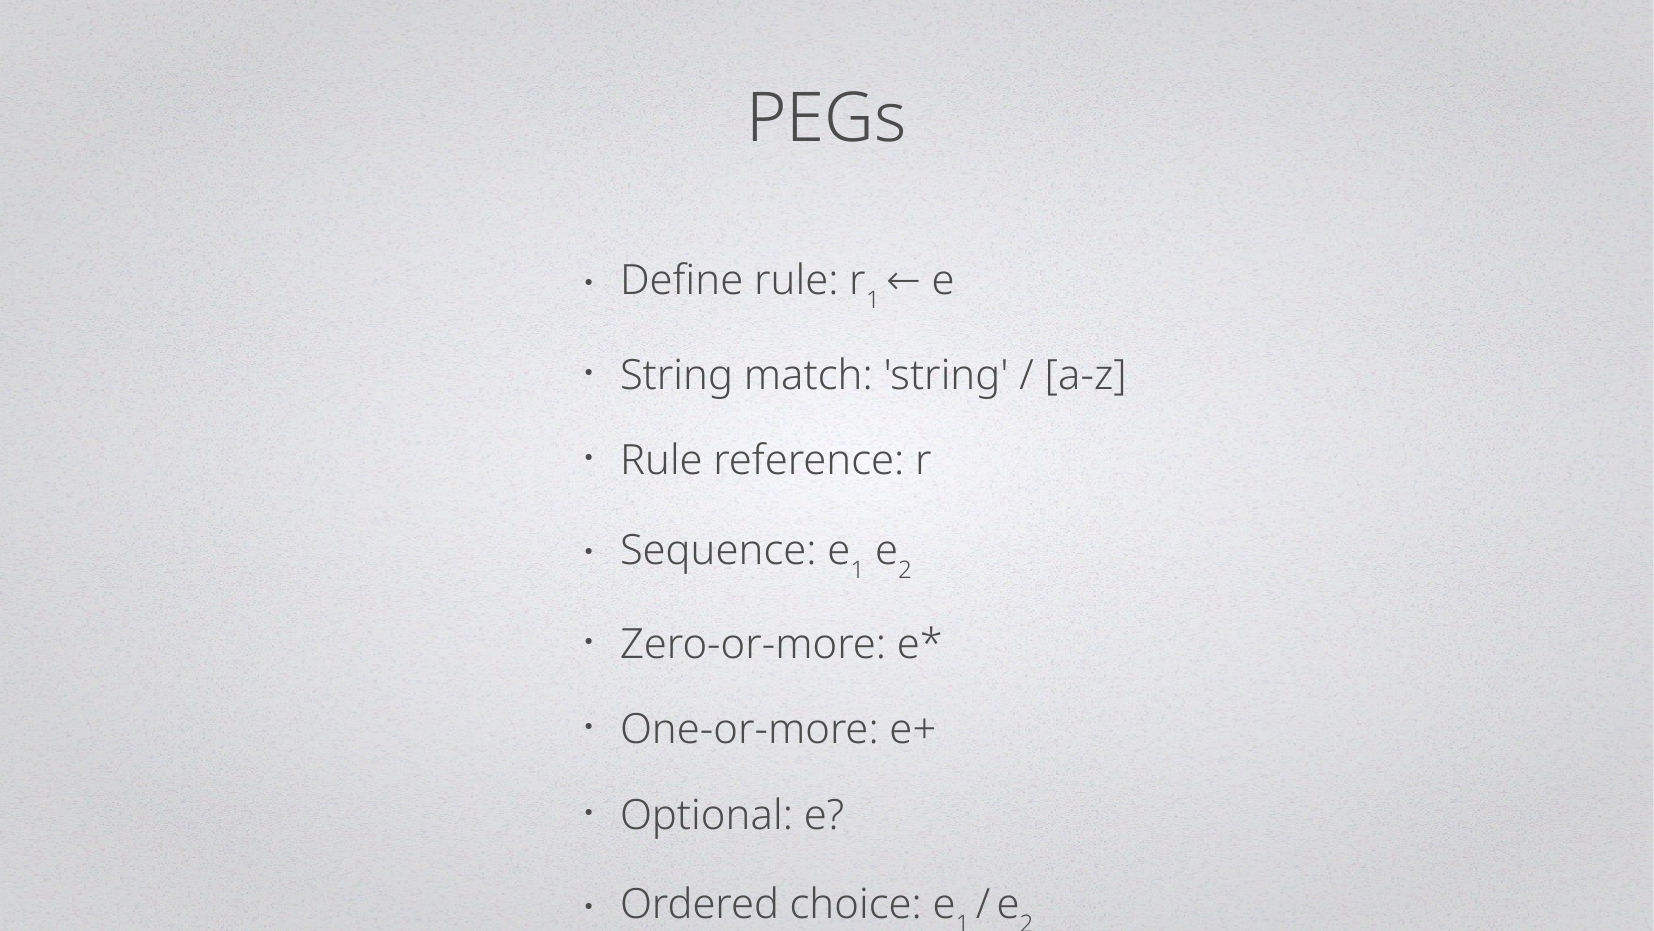

# PEGs
Define rule: r1 ← e
String match: 'string' / [a-z]
Rule reference: r
Sequence: e1 e2
Zero-or-more: e*
One-or-more: e+
Optional: e?
Ordered choice: e1 / e2